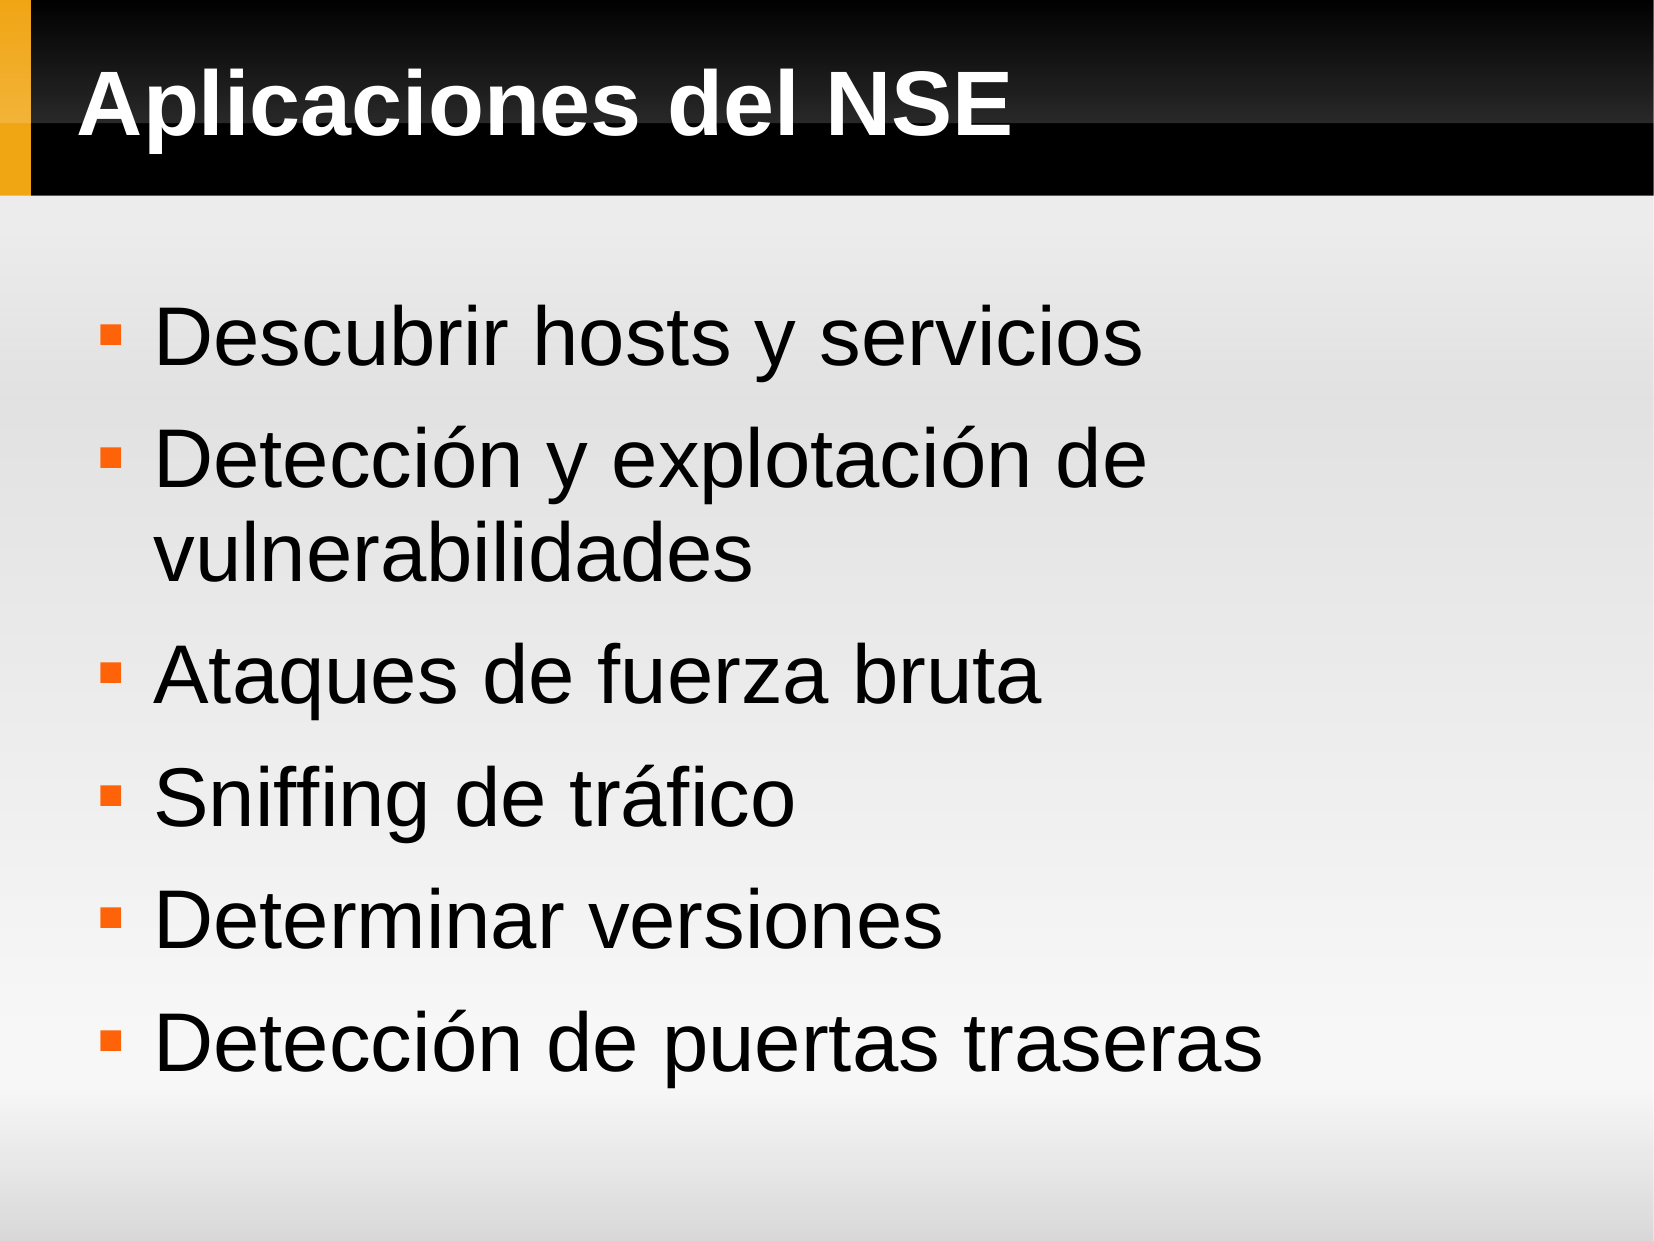

# Aplicaciones del NSE
Descubrir hosts y servicios
Detección y explotación de vulnerabilidades
Ataques de fuerza bruta
Sniffing de tráfico
Determinar versiones
Detección de puertas traseras